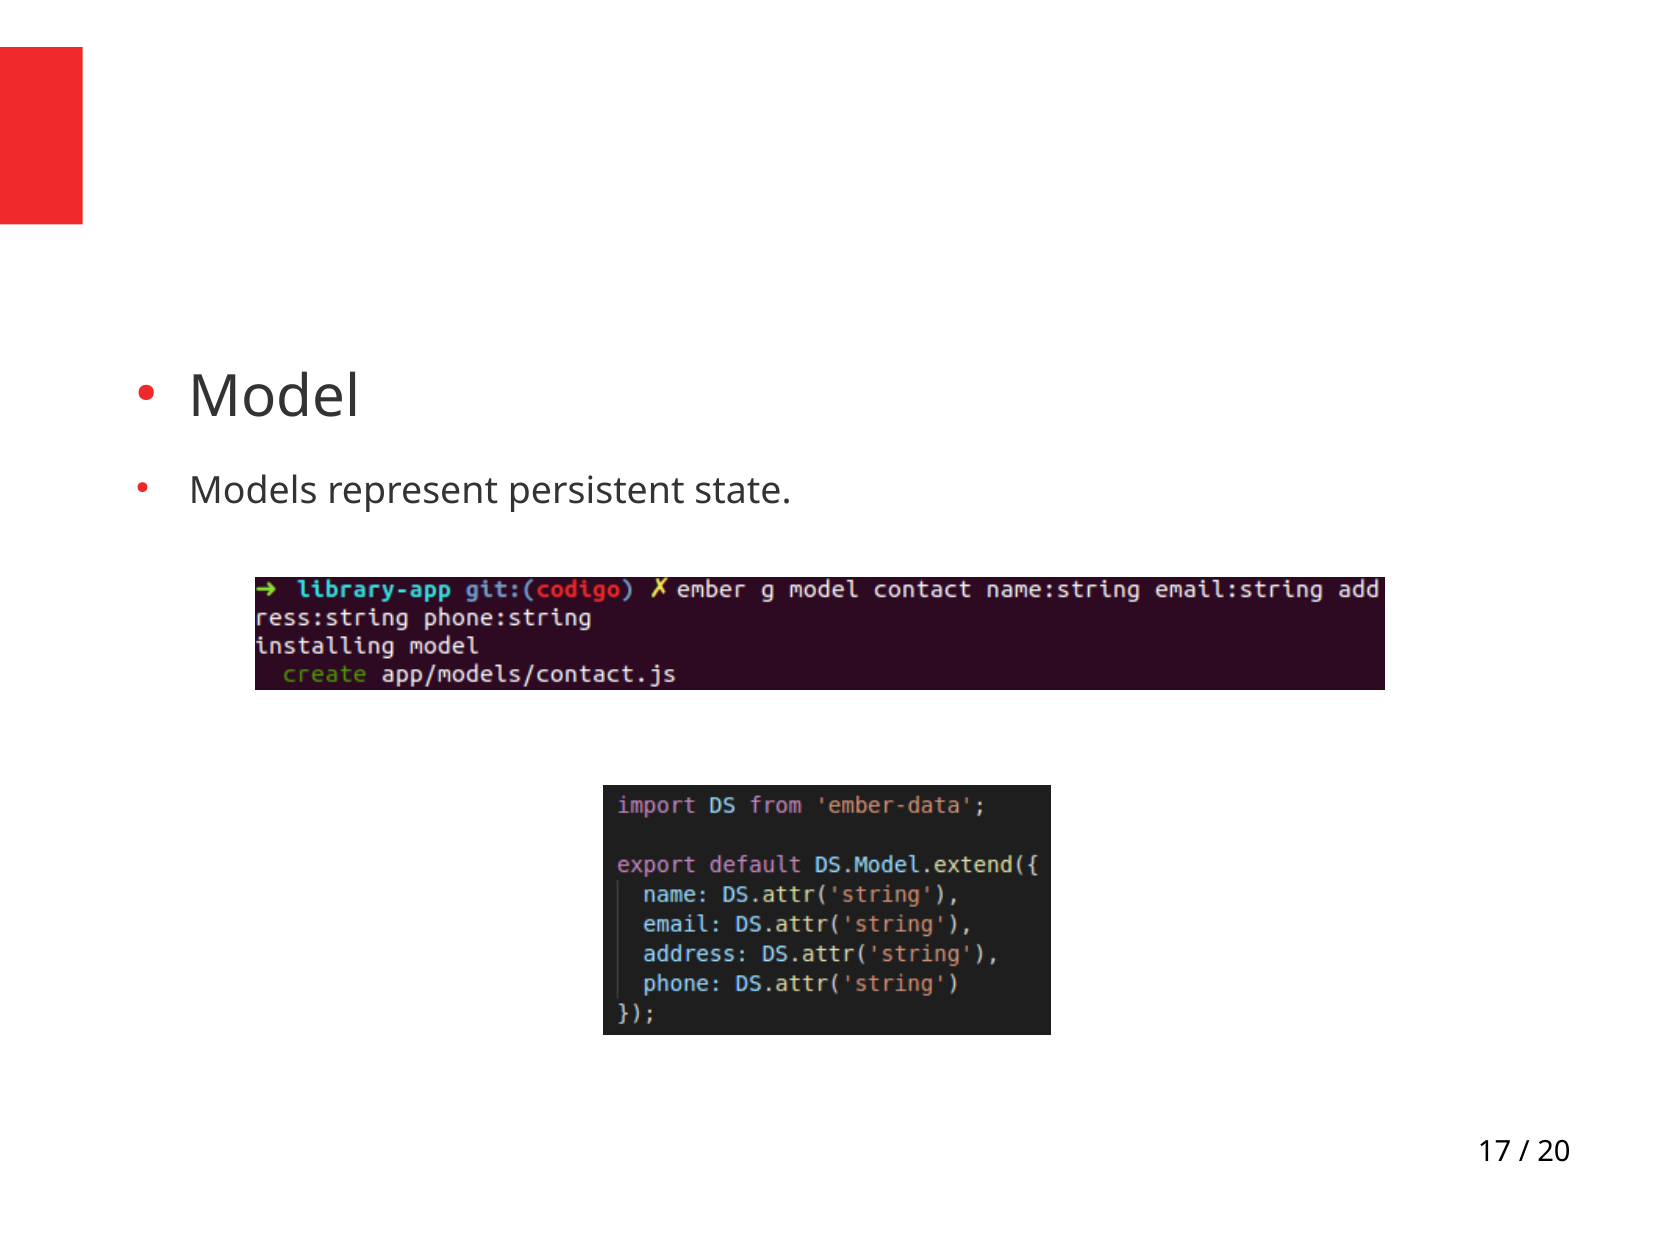

#
Model
Models represent persistent state.
17